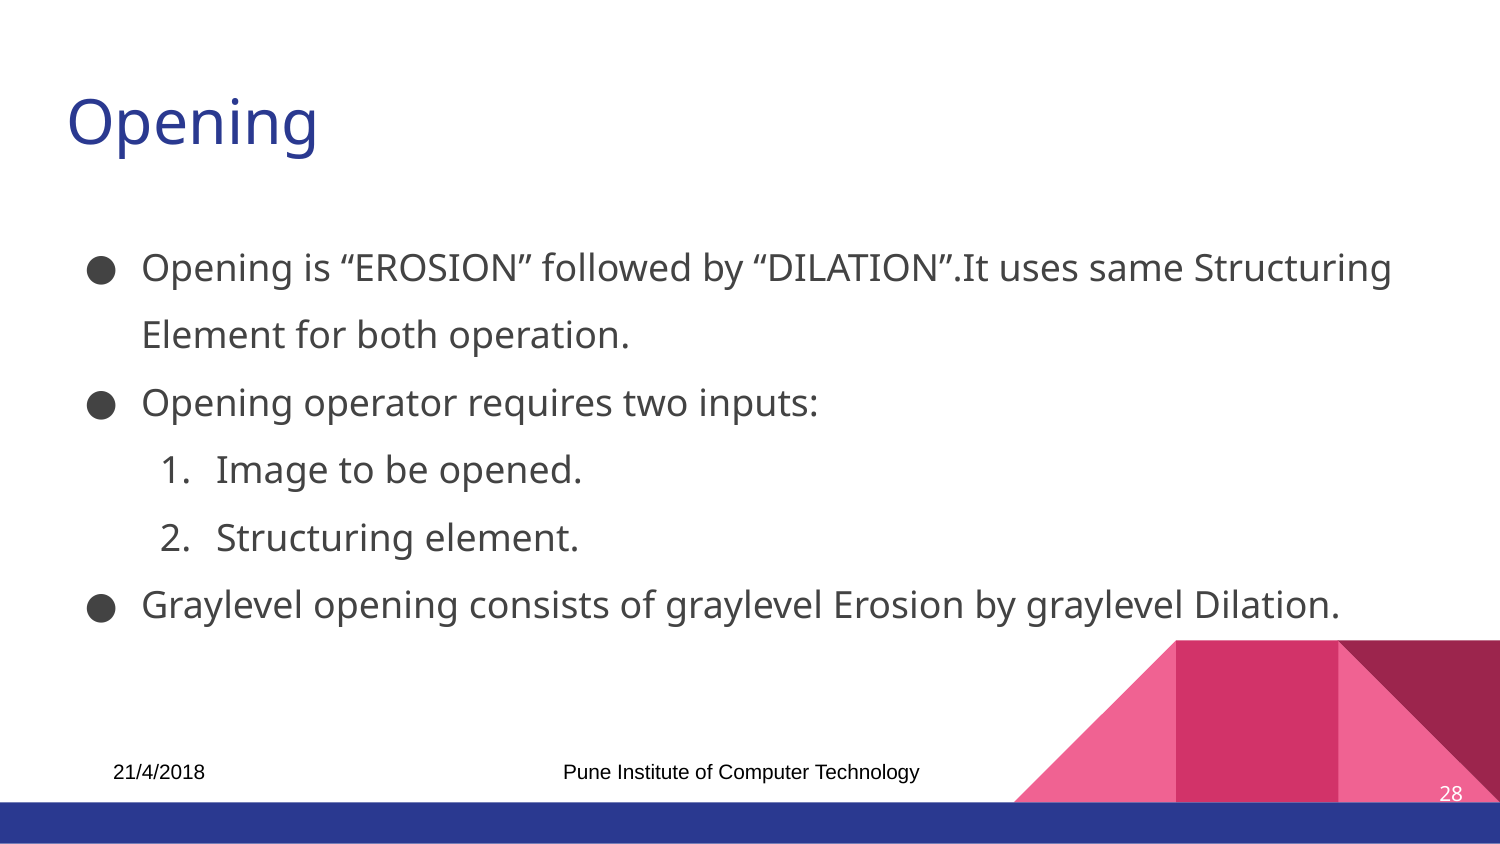

# Opening
Opening is “EROSION” followed by “DILATION”.It uses same Structuring Element for both operation.
Opening operator requires two inputs:
Image to be opened.
Structuring element.
Graylevel opening consists of graylevel Erosion by graylevel Dilation.